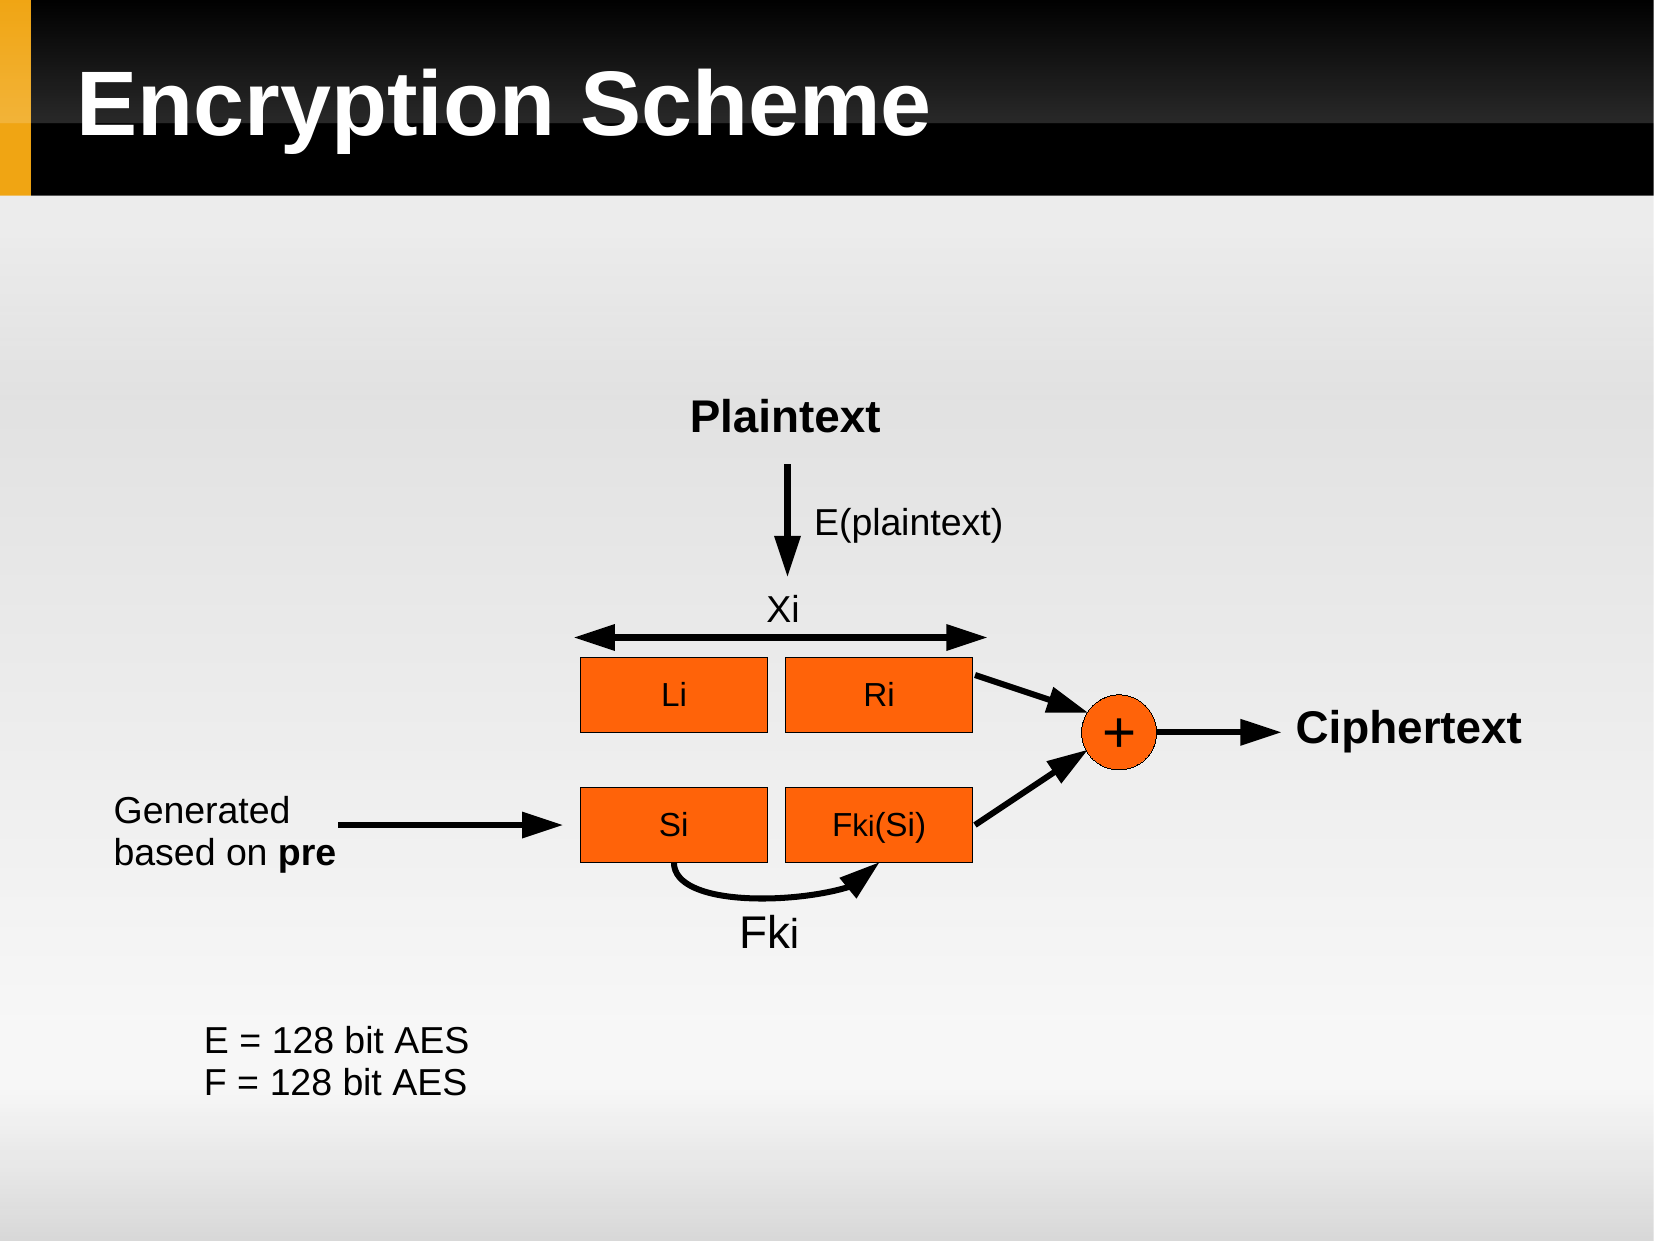

# Encryption Scheme
Plaintext
E(plaintext)
Xi
Li
Ri
+
Ciphertext
Generated based on pre
Si
Fki(Si)
Fki
E = 128 bit AES
F = 128 bit AES